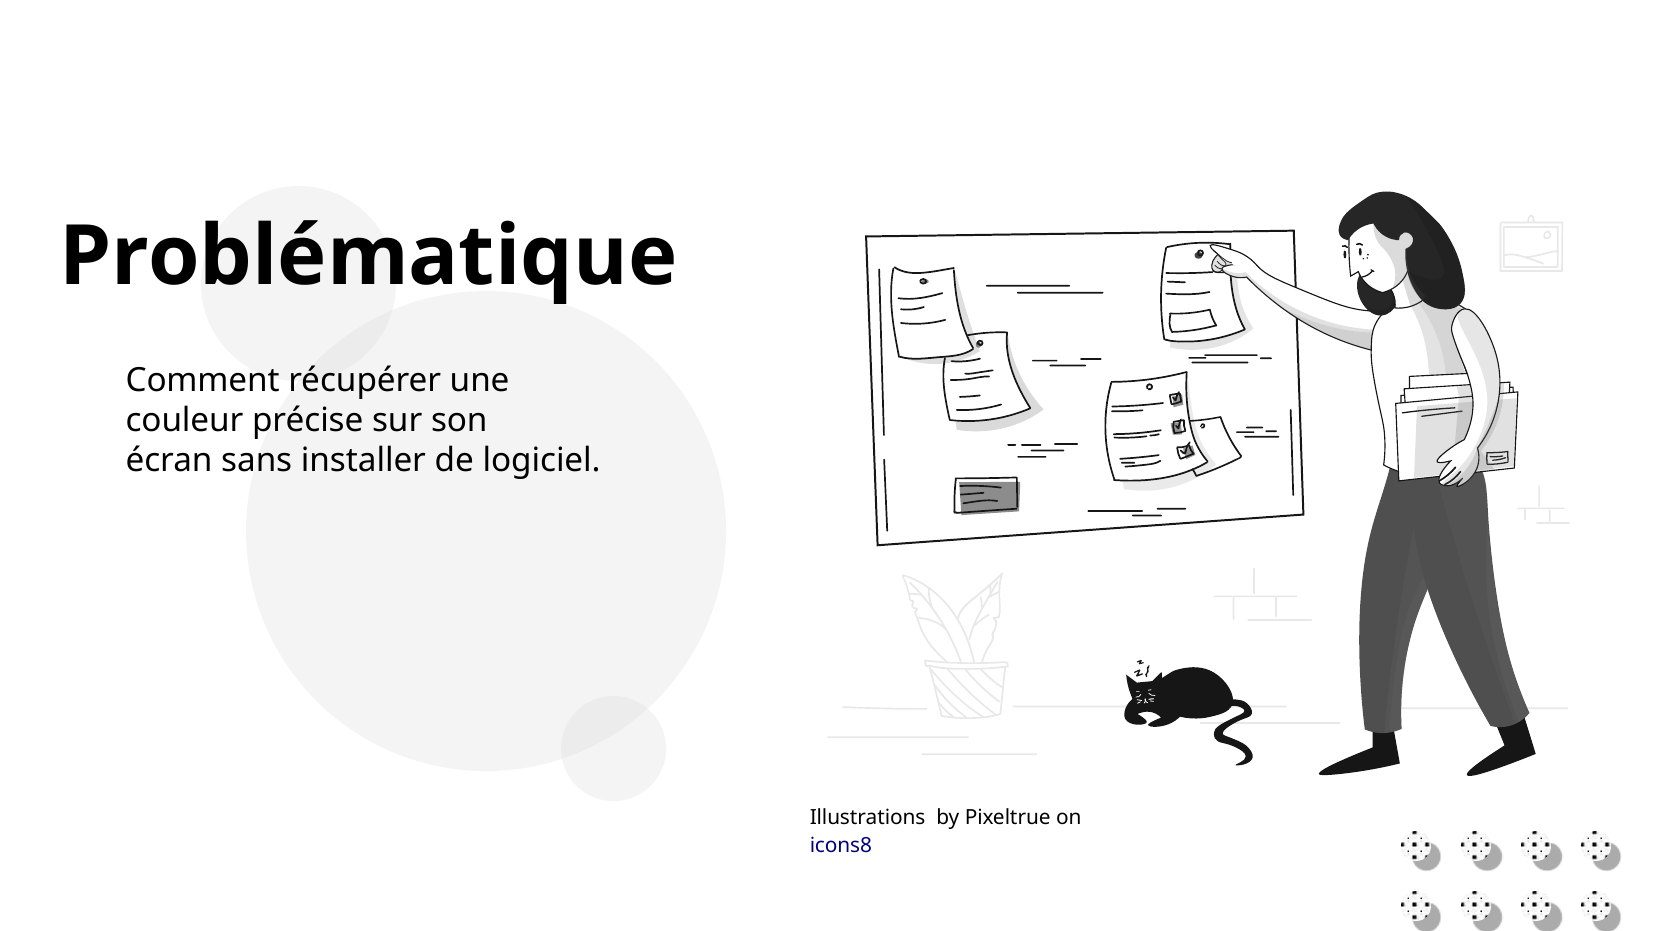

Problématique
Comment récupérer une
couleur précise sur son
écran sans installer de logiciel.